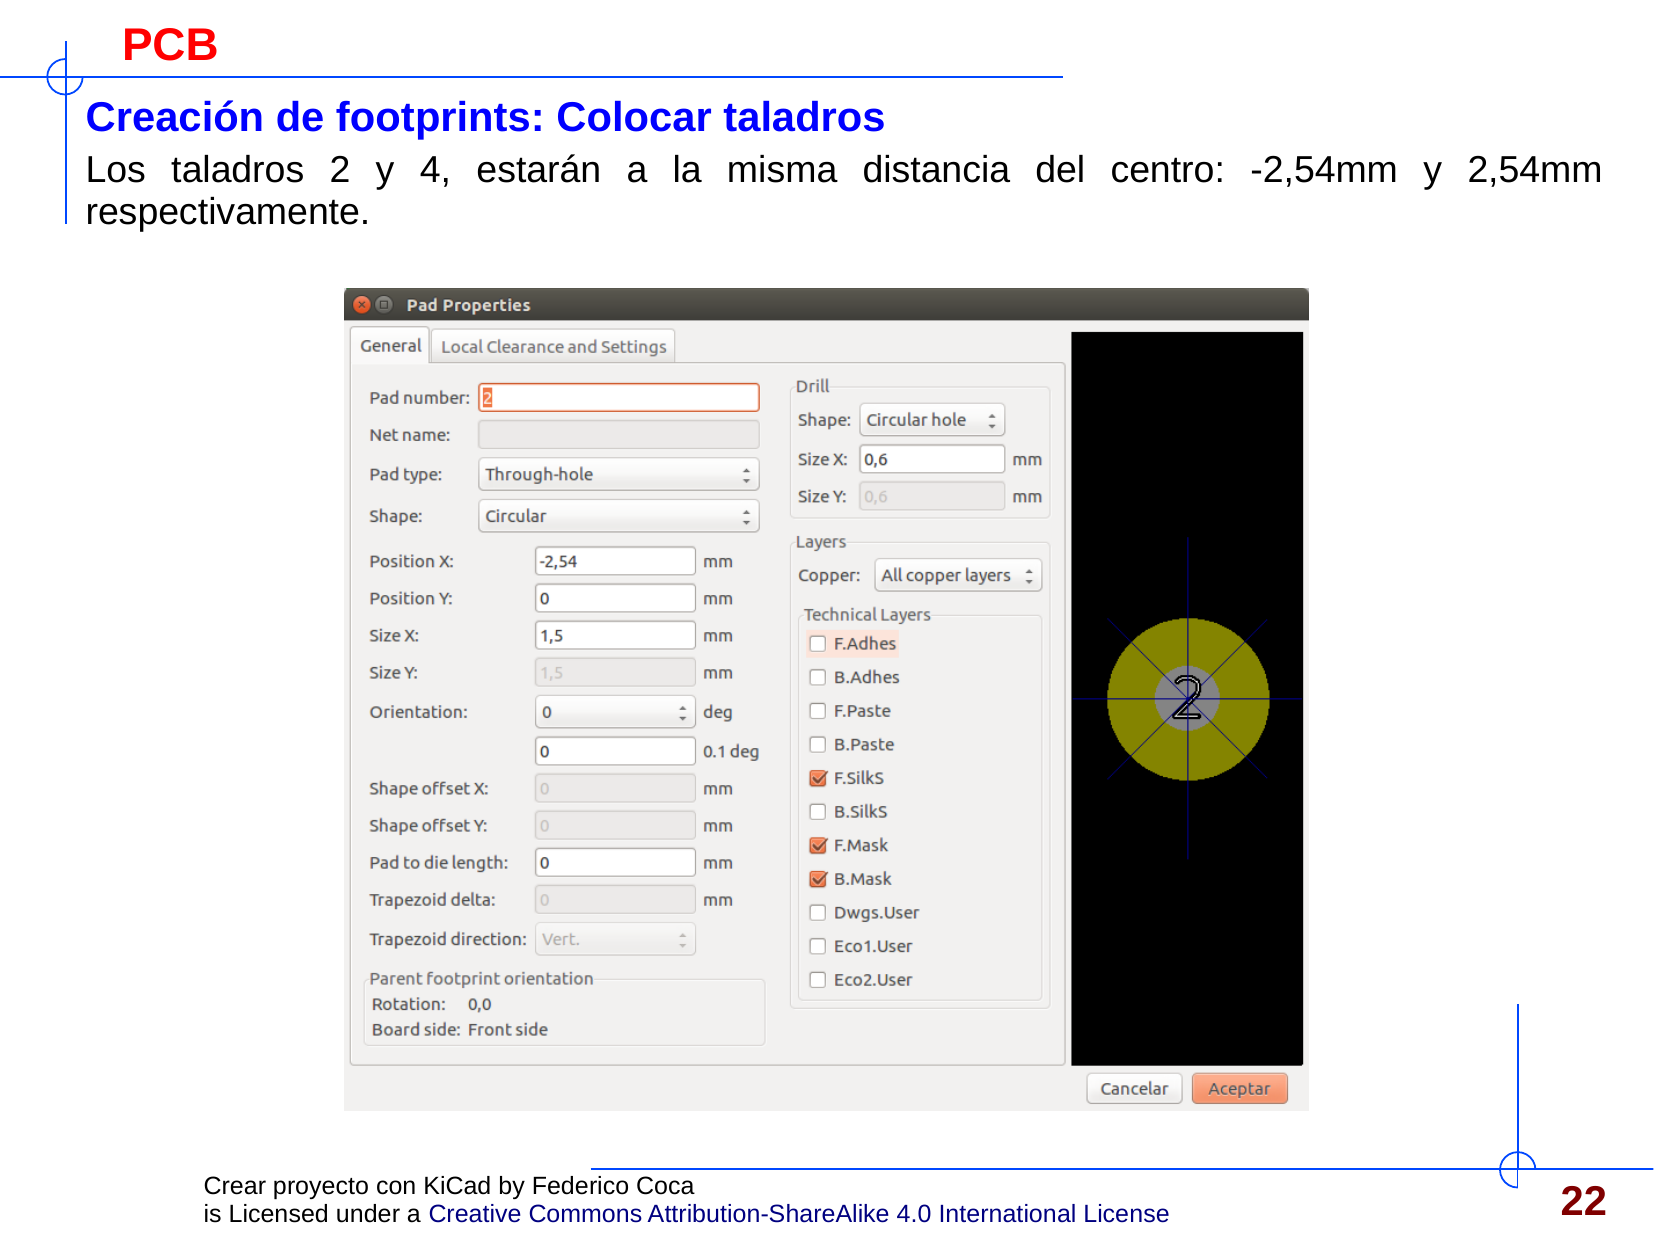

PCB
Creación de footprints: Colocar taladros
Los taladros 2 y 4, estarán a la misma distancia del centro: -2,54mm y 2,54mm respectivamente.
Crear proyecto con KiCad by Federico Coca
is Licensed under a Creative Commons Attribution-ShareAlike 4.0 International License